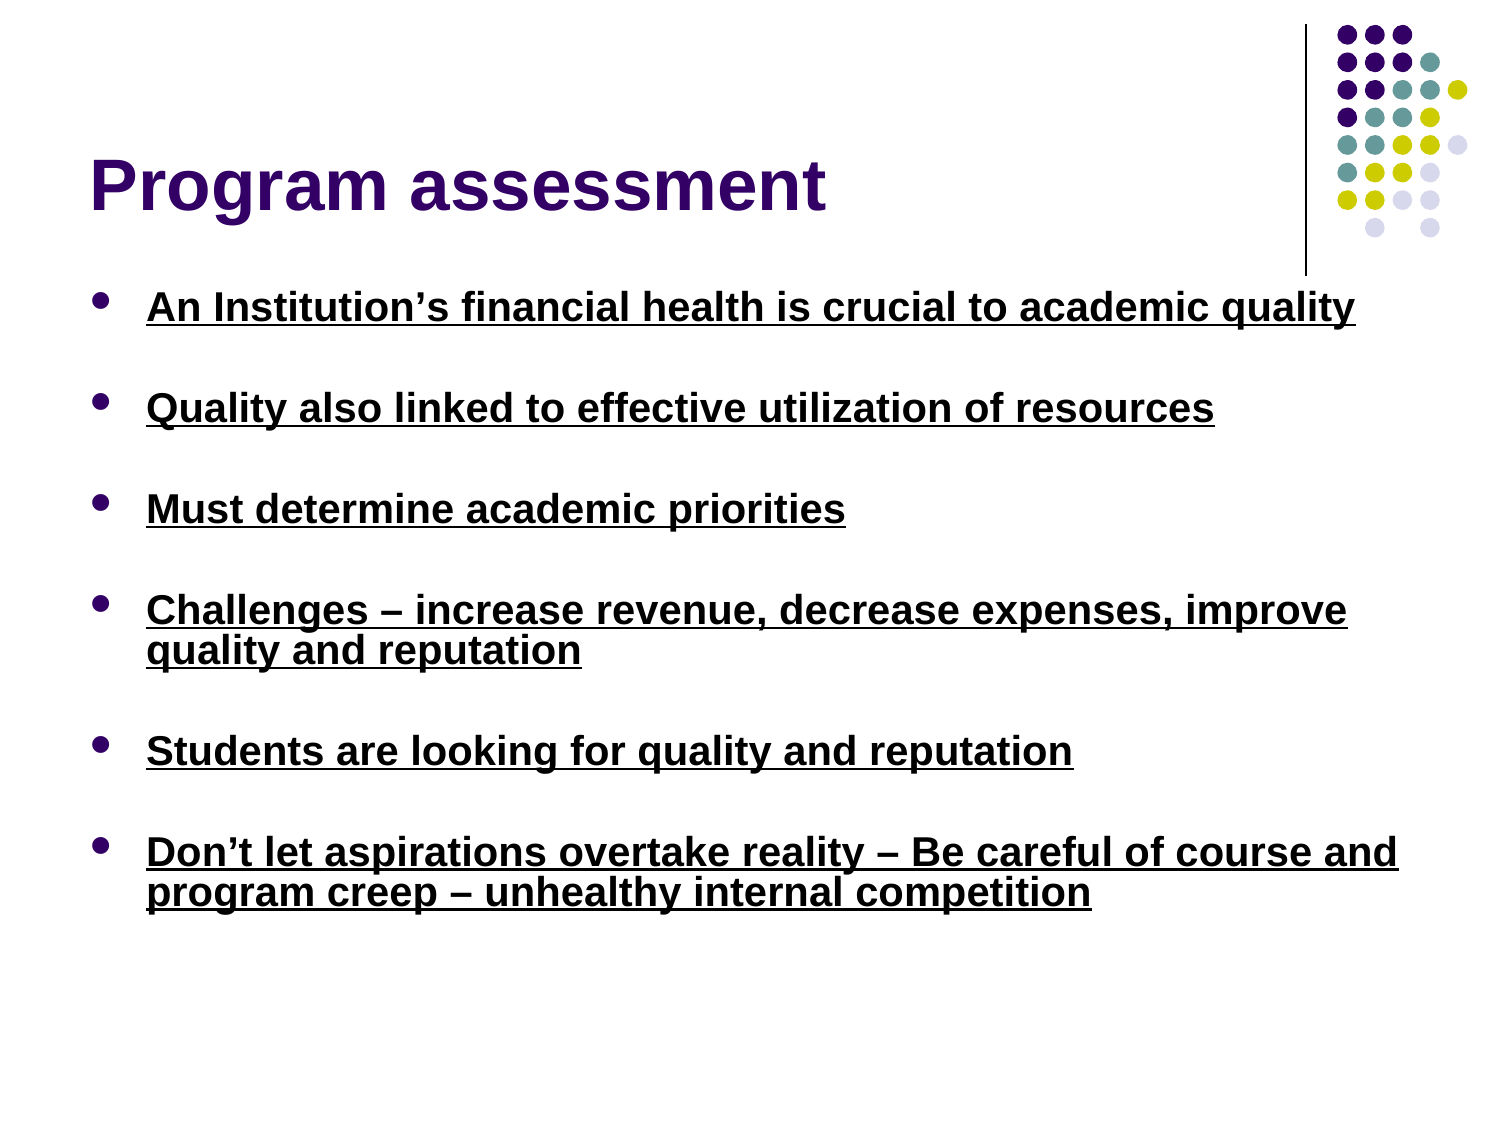

# Program assessment
An Institution’s financial health is crucial to academic quality
Quality also linked to effective utilization of resources
Must determine academic priorities
Challenges – increase revenue, decrease expenses, improve quality and reputation
Students are looking for quality and reputation
Don’t let aspirations overtake reality – Be careful of course and program creep – unhealthy internal competition